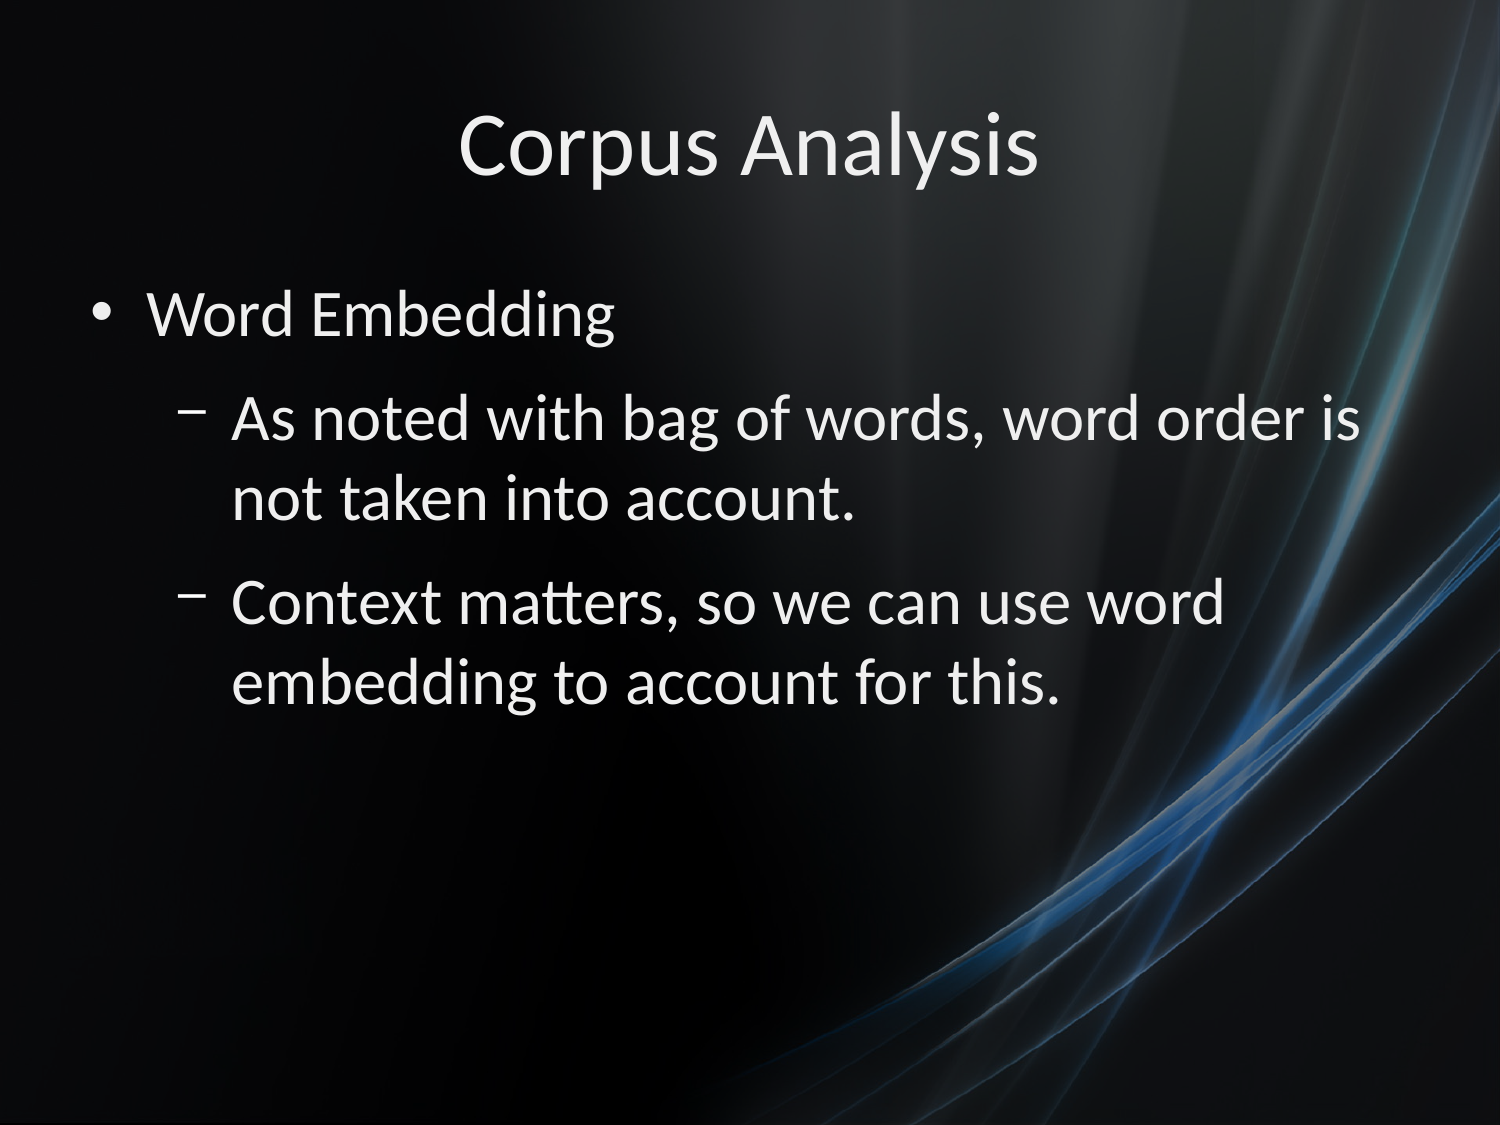

# Corpus Analysis
Word Embedding
As noted with bag of words, word order is not taken into account.
Context matters, so we can use word embedding to account for this.